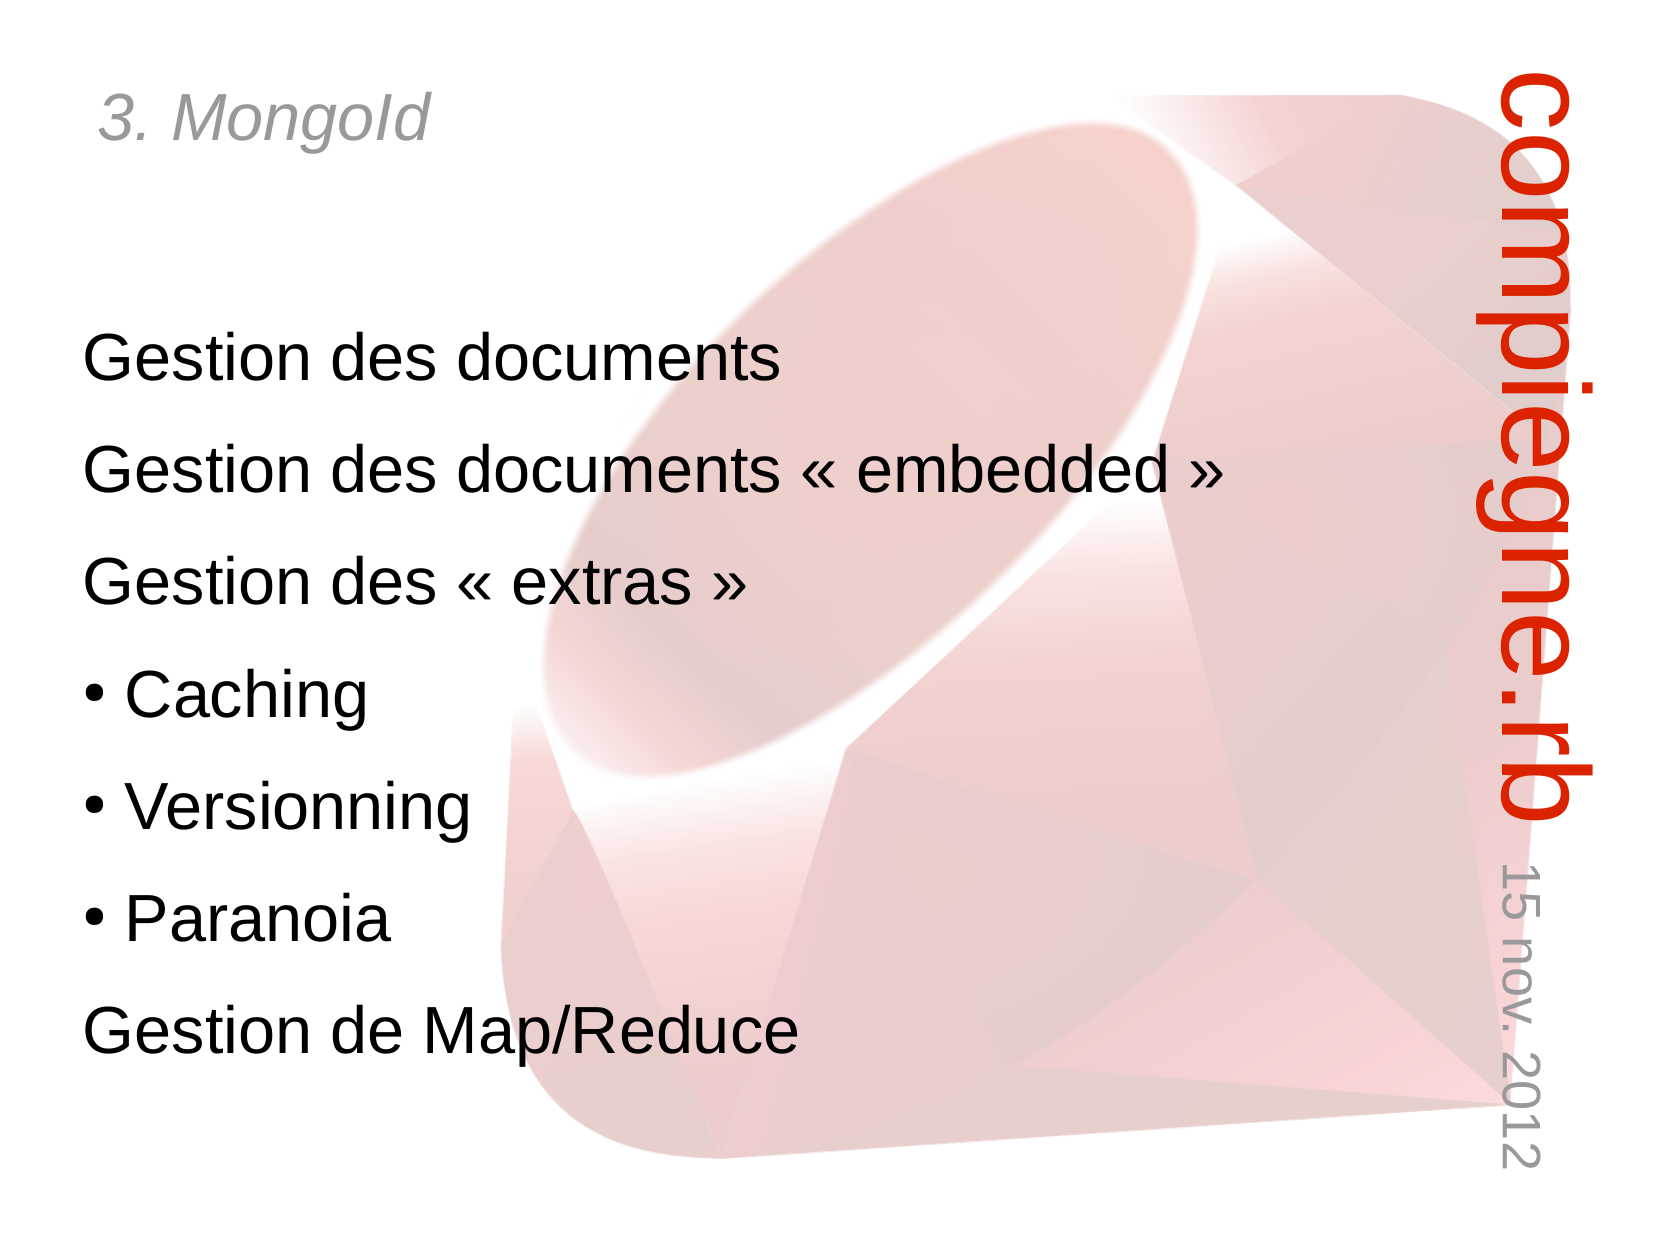

3. MongoId
Gestion des documents
Gestion des documents « embedded »
Gestion des « extras »
 Caching
 Versionning
 Paranoia
Gestion de Map/Reduce
# compiegne.rb 15 nov. 2012